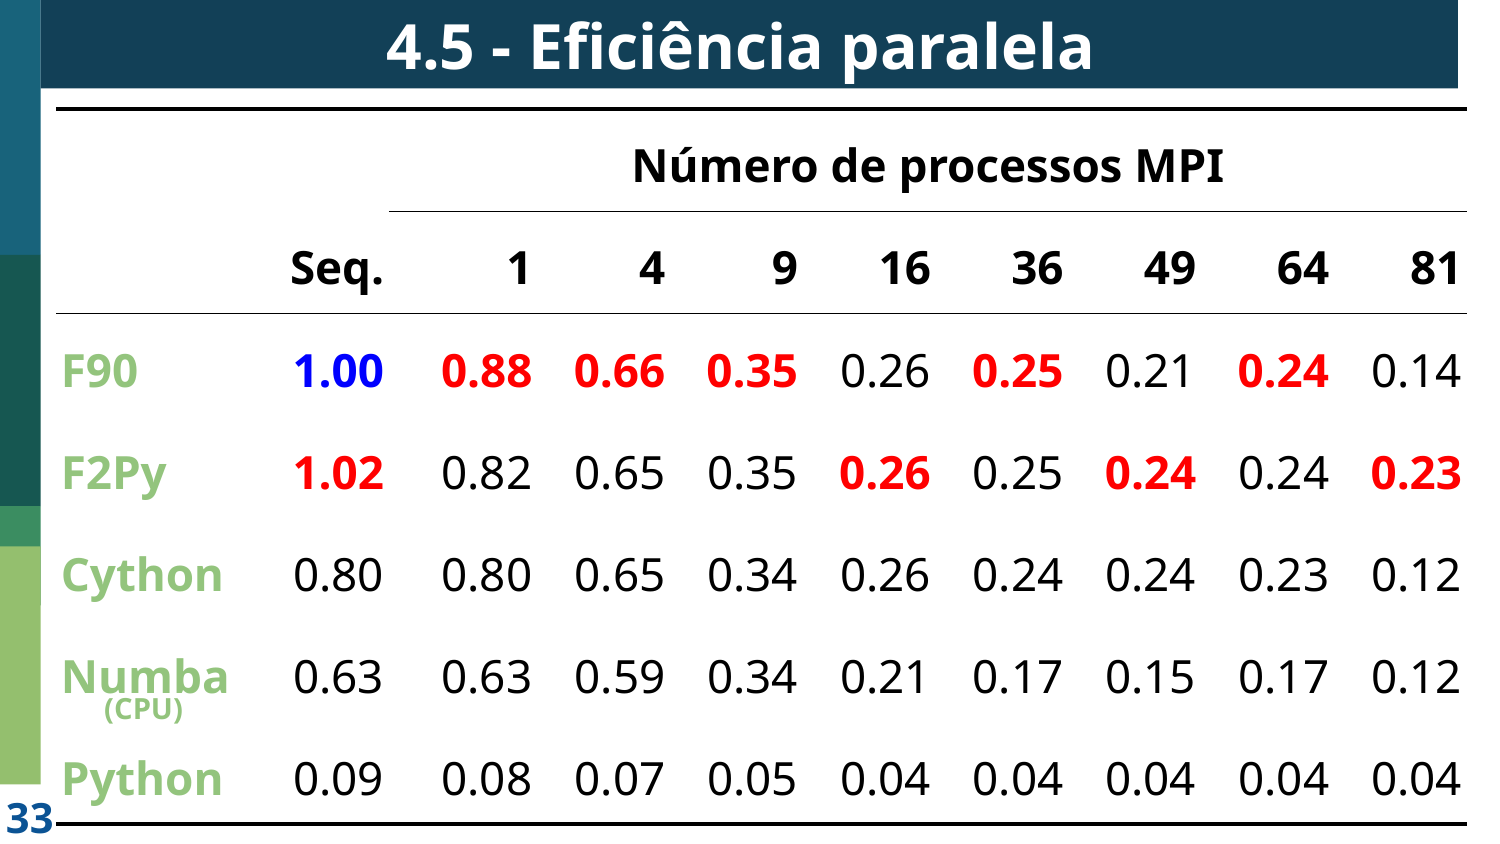

# 4.5 - Eficiência paralela
| | | Número de processos MPI | | | | | | | |
| --- | --- | --- | --- | --- | --- | --- | --- | --- | --- |
| | Seq. | 1 | 4 | 9 | 16 | 36 | 49 | 64 | 81 |
| F90 | 1.00 | 0.88 | 0.66 | 0.35 | 0.26 | 0.25 | 0.21 | 0.24 | 0.14 |
| F2Py | 1.02 | 0.82 | 0.65 | 0.35 | 0.26 | 0.25 | 0.24 | 0.24 | 0.23 |
| Cython | 0.80 | 0.80 | 0.65 | 0.34 | 0.26 | 0.24 | 0.24 | 0.23 | 0.12 |
| Numba | 0.63 | 0.63 | 0.59 | 0.34 | 0.21 | 0.17 | 0.15 | 0.17 | 0.12 |
| Python | 0.09 | 0.08 | 0.07 | 0.05 | 0.04 | 0.04 | 0.04 | 0.04 | 0.04 |
(CPU)